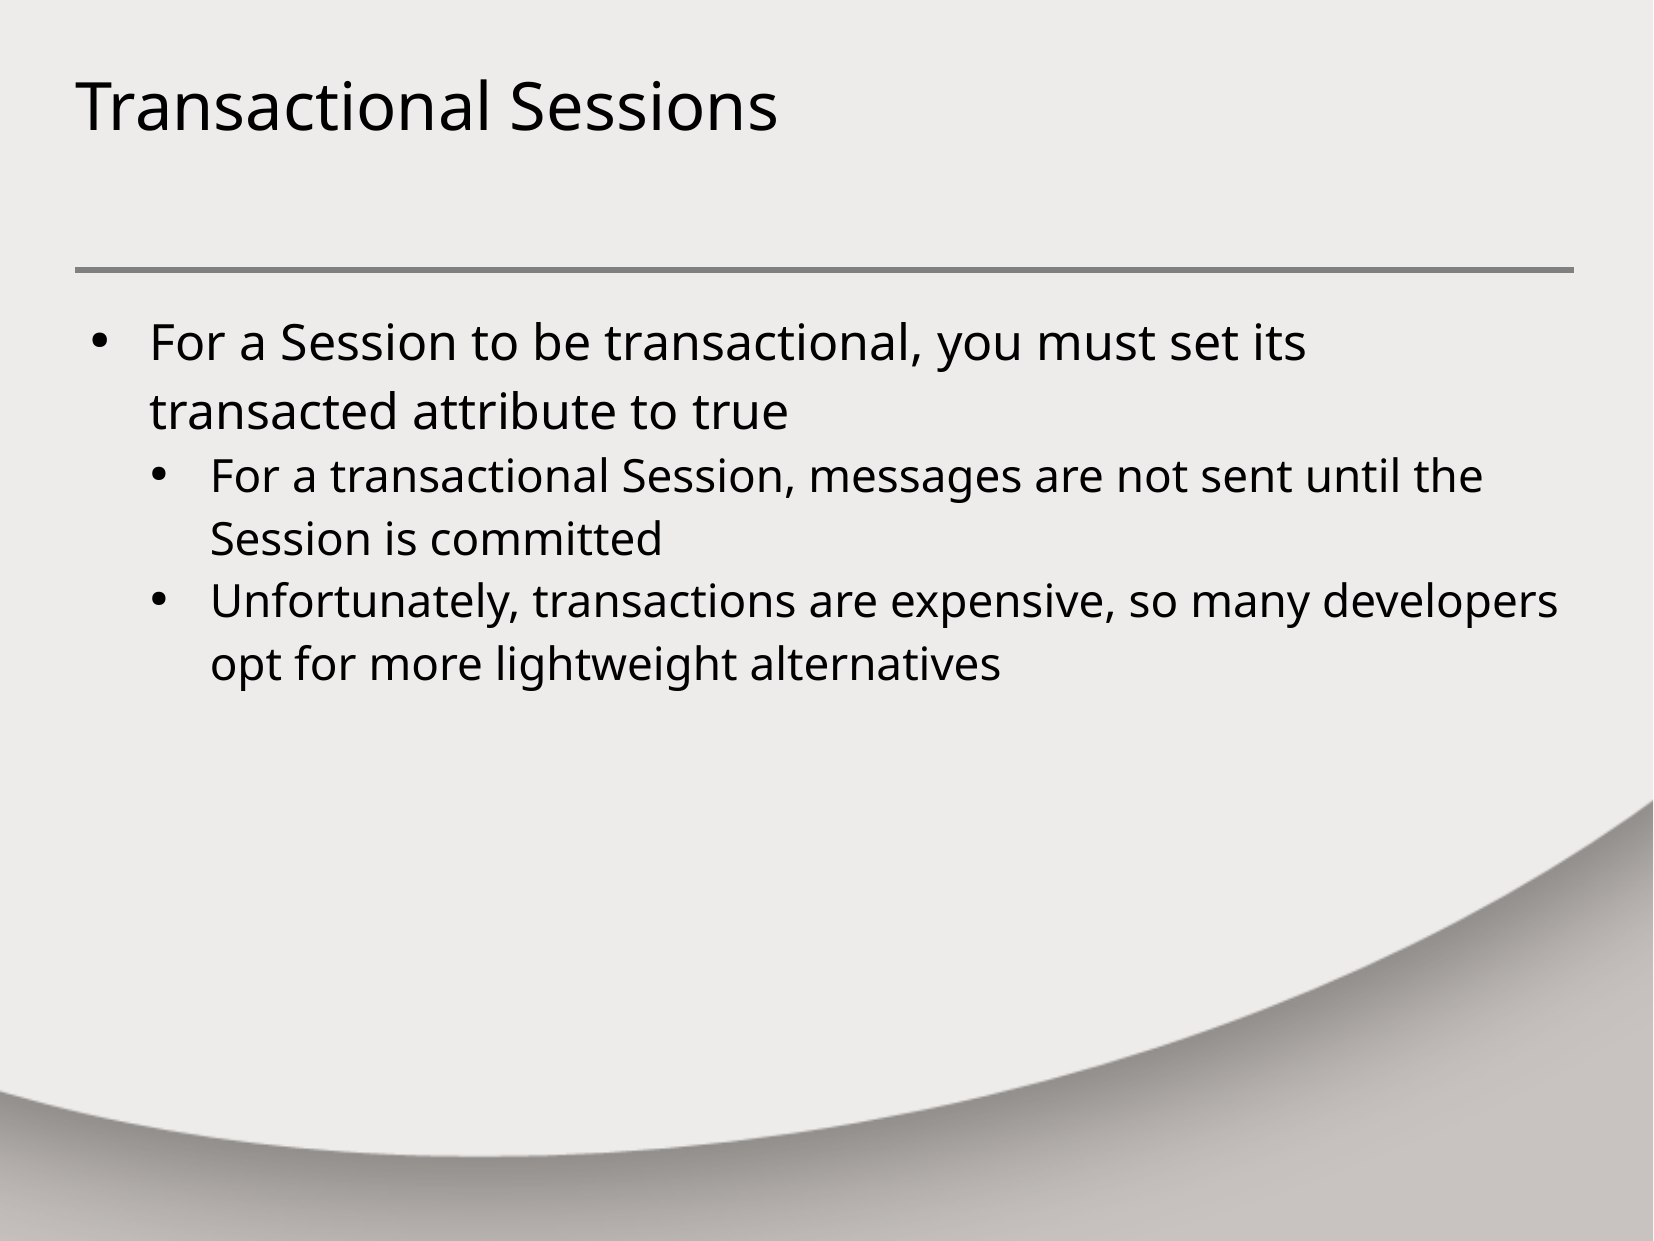

# Transactional Sessions
For a Session to be transactional, you must set its transacted attribute to true
For a transactional Session, messages are not sent until the Session is committed
Unfortunately, transactions are expensive, so many developers opt for more lightweight alternatives